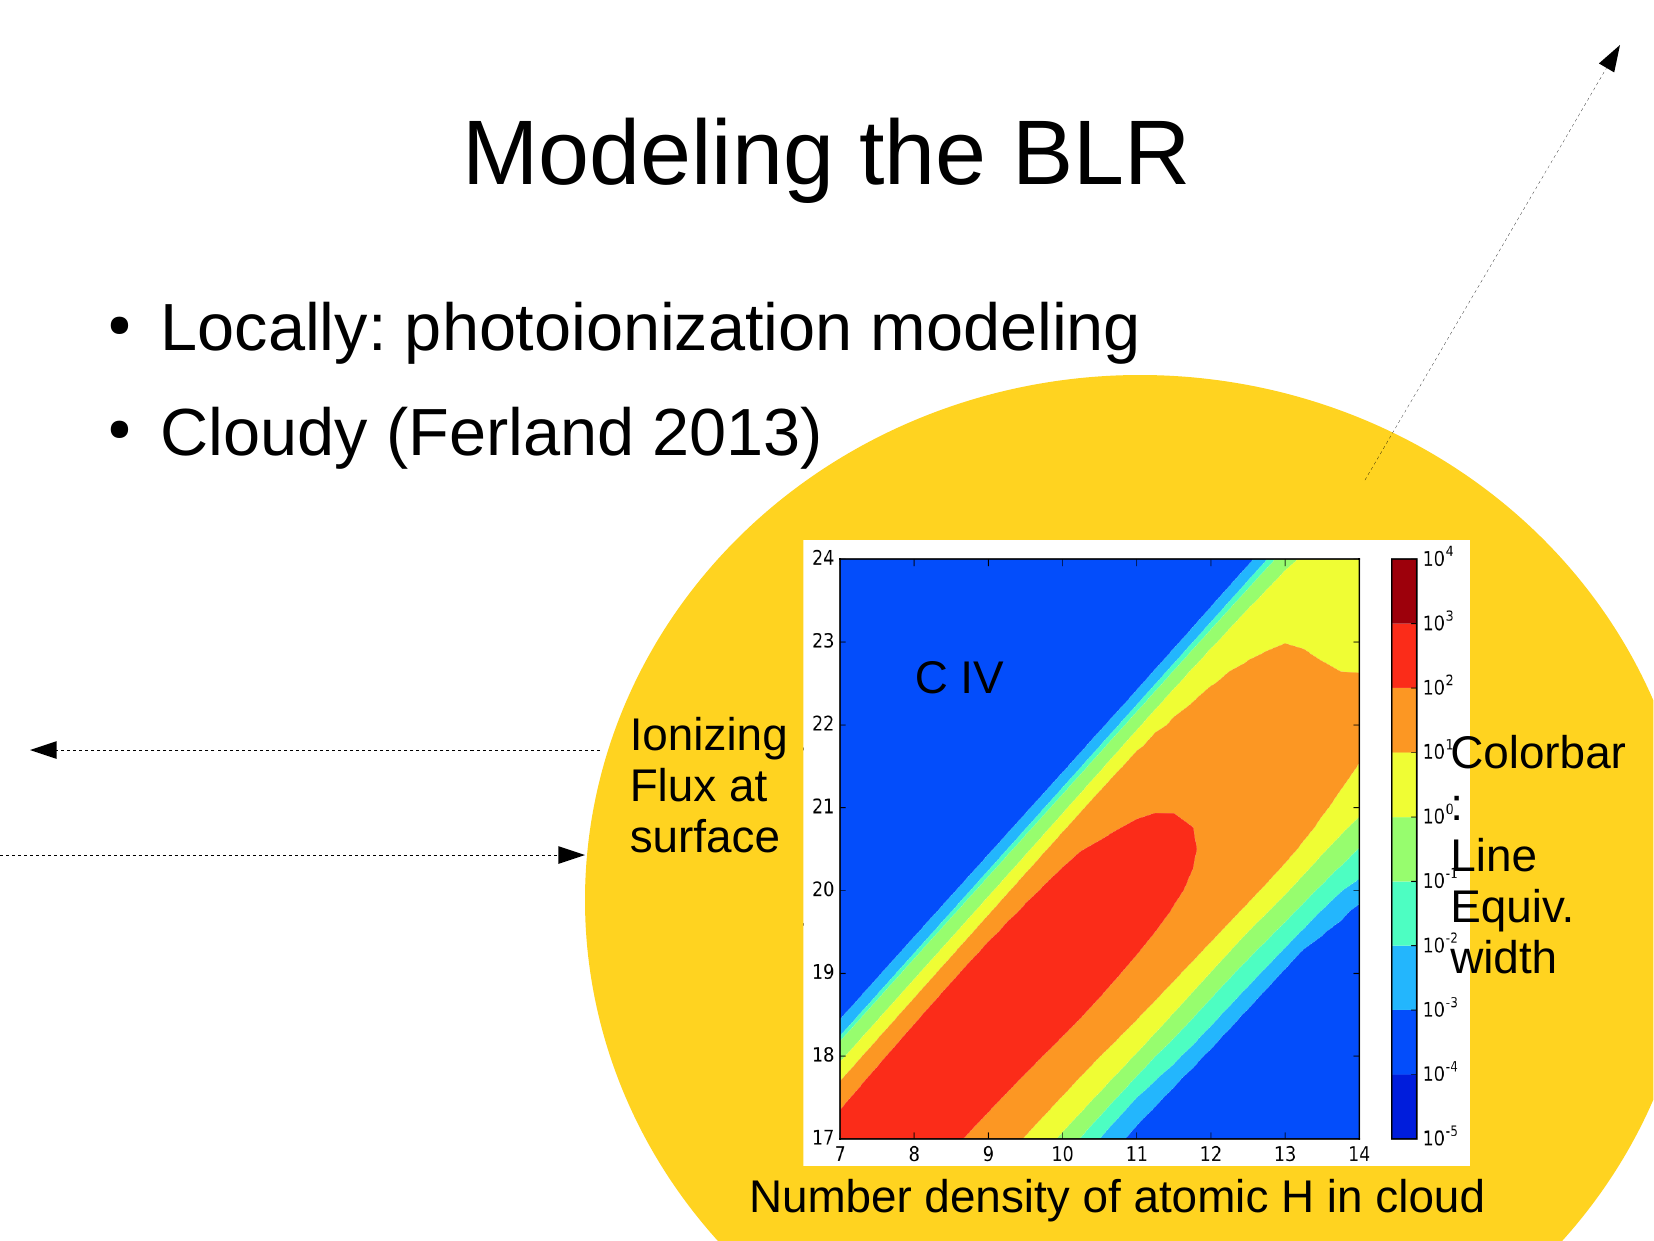

# Modeling the BLR
Locally: photoionization modeling
Cloudy (Ferland 2013)
C IV
Ionizing
Flux at
surface
Colorbar:
Line
Equiv.
width
Number density of atomic H in cloud